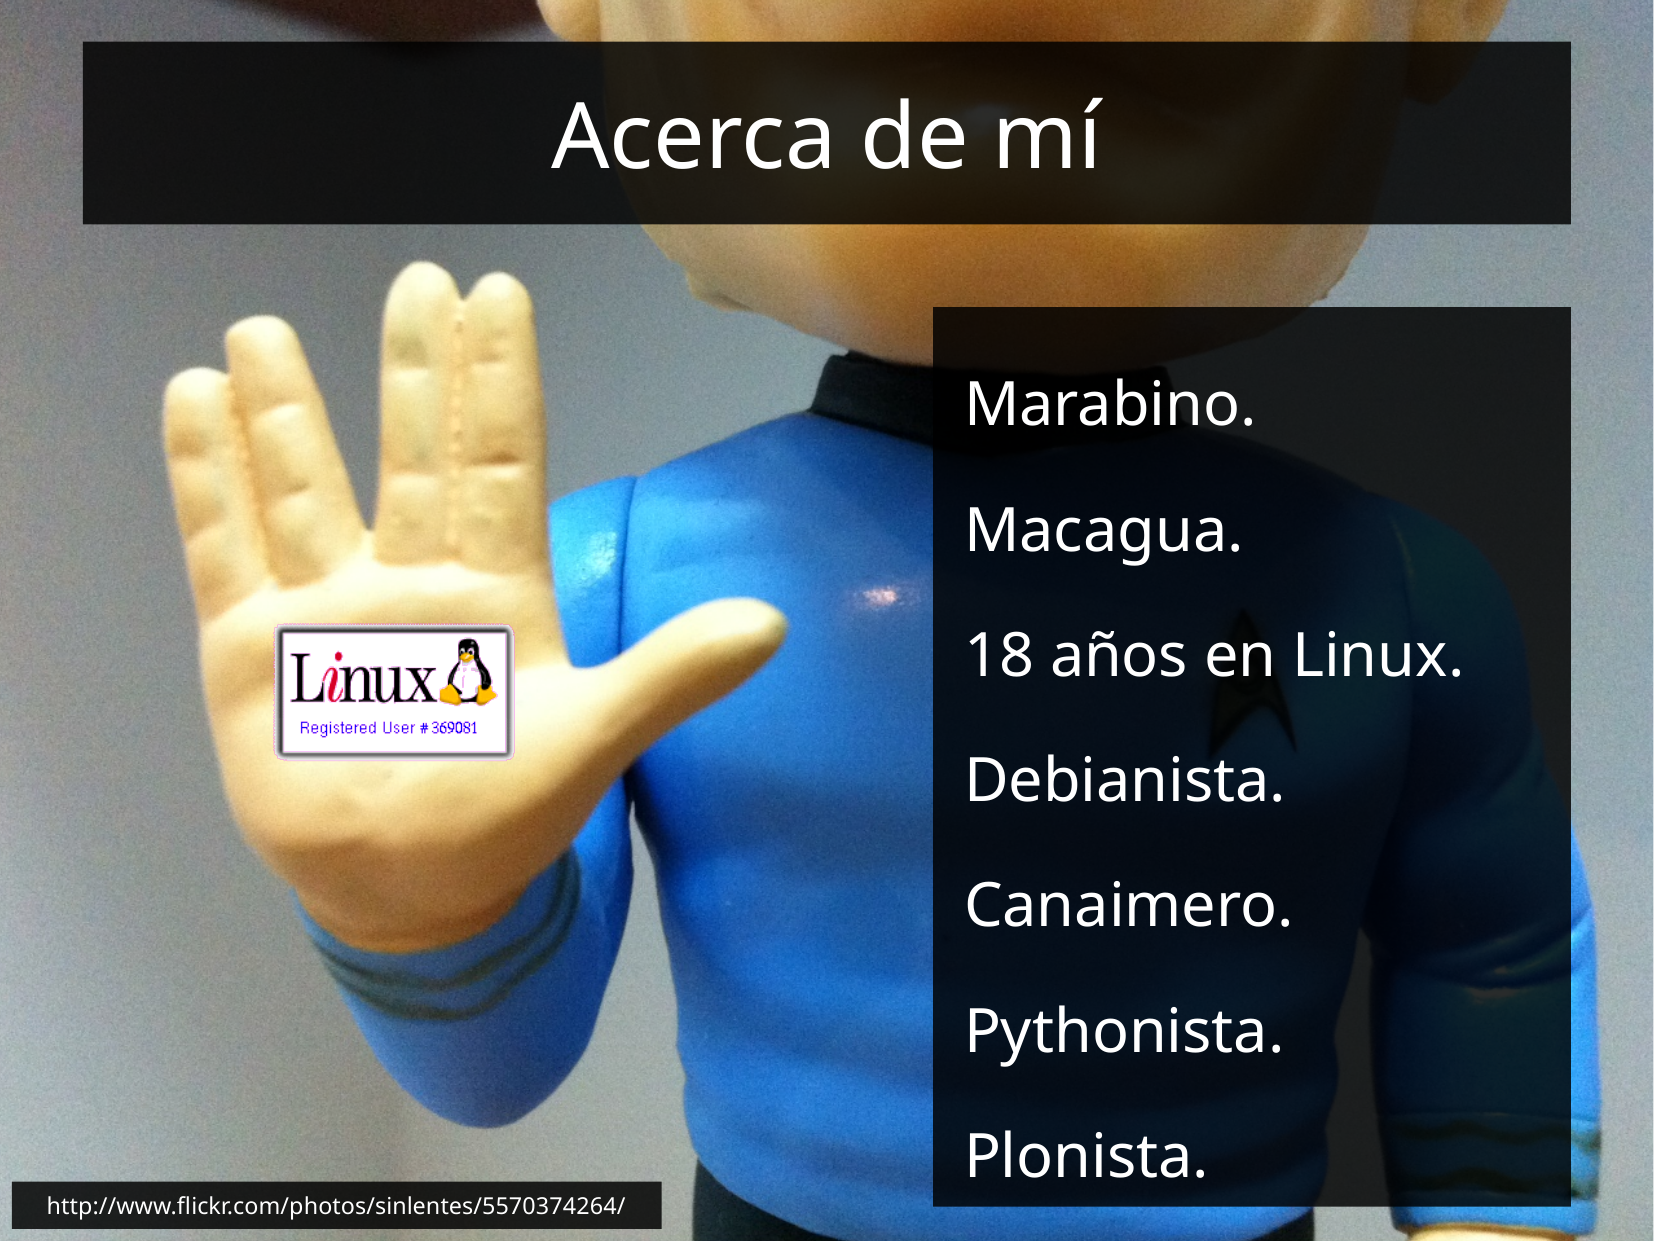

# Acerca de mí
 Marabino.
 Macagua.
 18 años en Linux.
 Debianista.
 Canaimero.
 Pythonista.
 Plonista.
http://www.flickr.com/photos/sinlentes/5570374264/